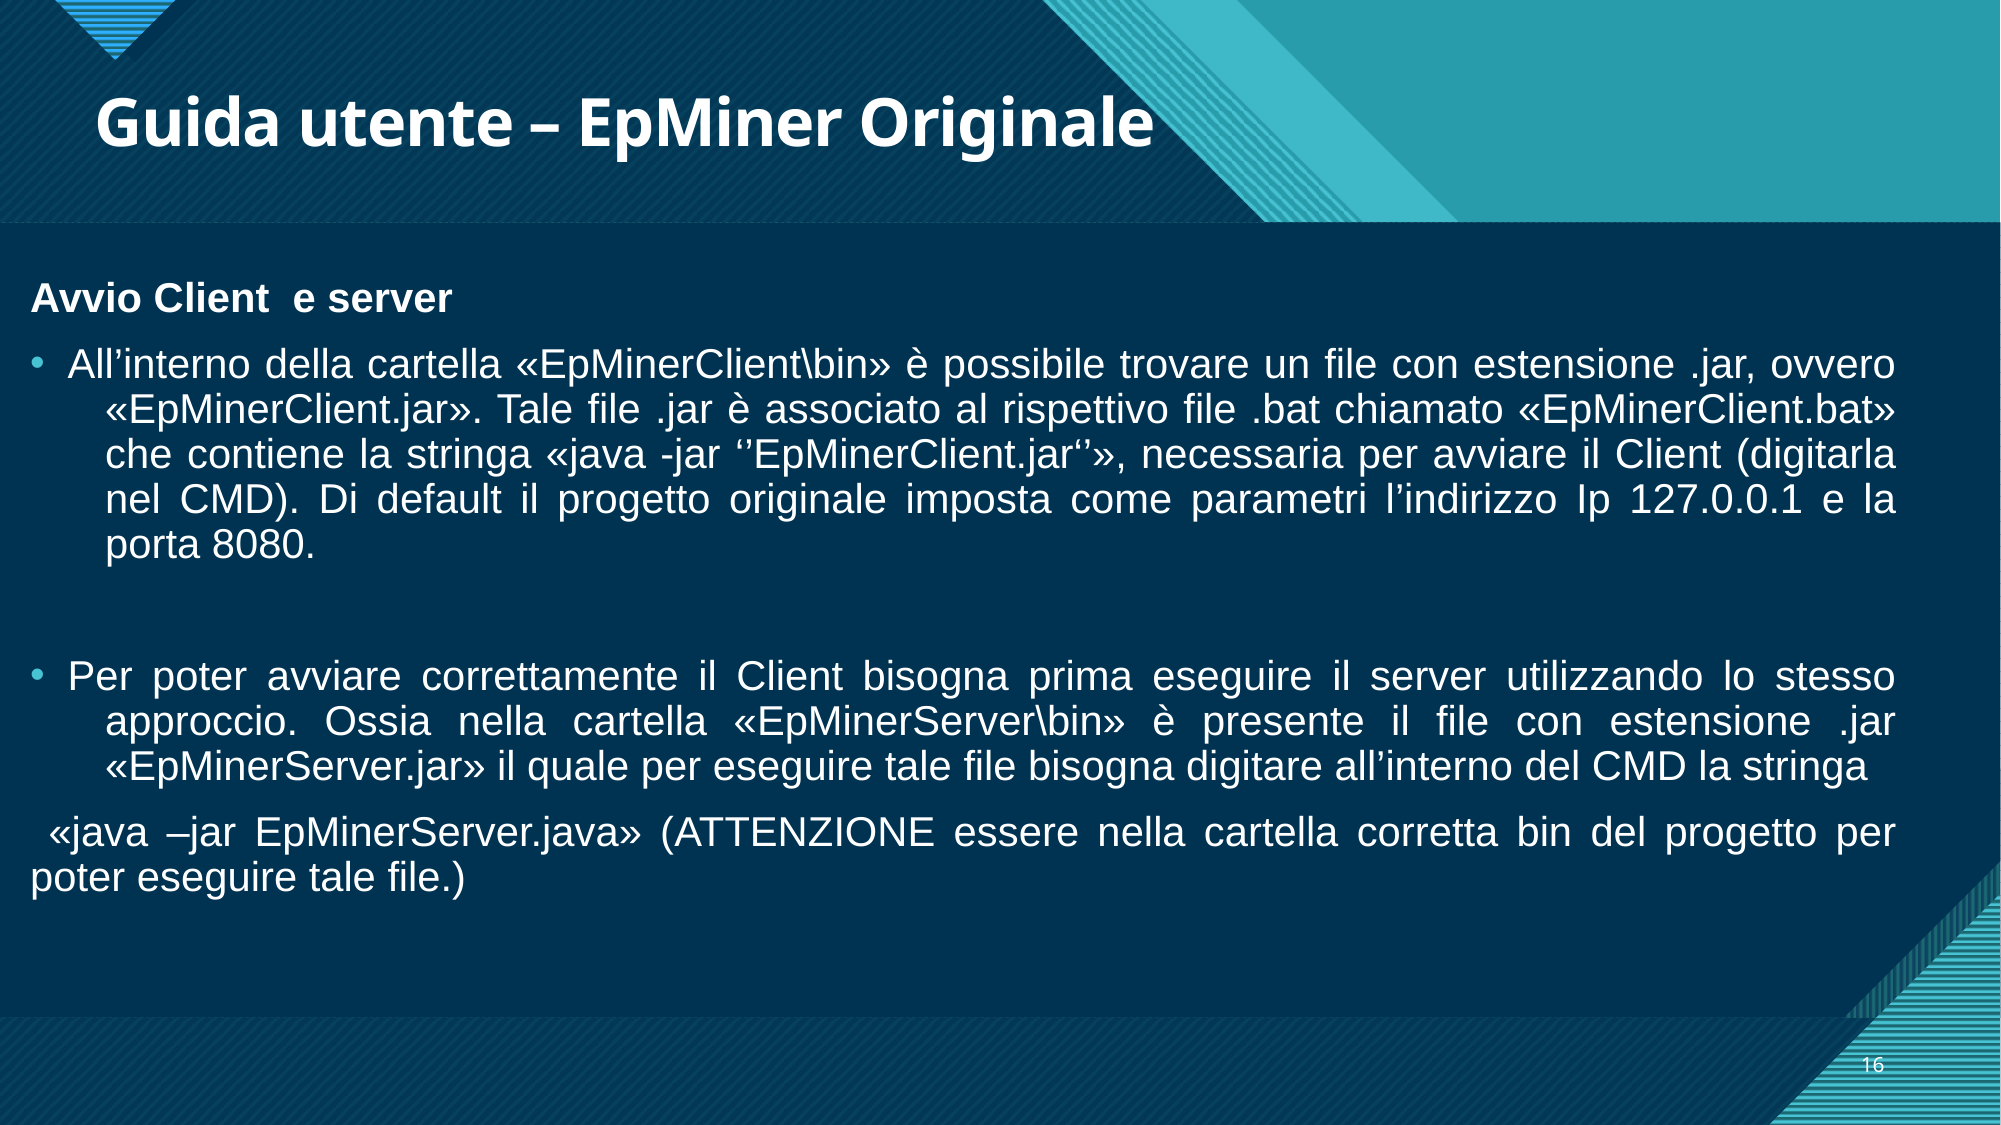

# Guida utente – EpMiner Originale
Avvio Client e server
All’interno della cartella «EpMinerClient\bin» è possibile trovare un file con estensione .jar, ovvero «EpMinerClient.jar». Tale file .jar è associato al rispettivo file .bat chiamato «EpMinerClient.bat» che contiene la stringa «java -jar ‘’EpMinerClient.jar‘’», necessaria per avviare il Client (digitarla nel CMD). Di default il progetto originale imposta come parametri l’indirizzo Ip 127.0.0.1 e la porta 8080.
Per poter avviare correttamente il Client bisogna prima eseguire il server utilizzando lo stesso approccio. Ossia nella cartella «EpMinerServer\bin» è presente il file con estensione .jar «EpMinerServer.jar» il quale per eseguire tale file bisogna digitare all’interno del CMD la stringa
 «java –jar EpMinerServer.java» (ATTENZIONE essere nella cartella corretta bin del progetto per poter eseguire tale file.)